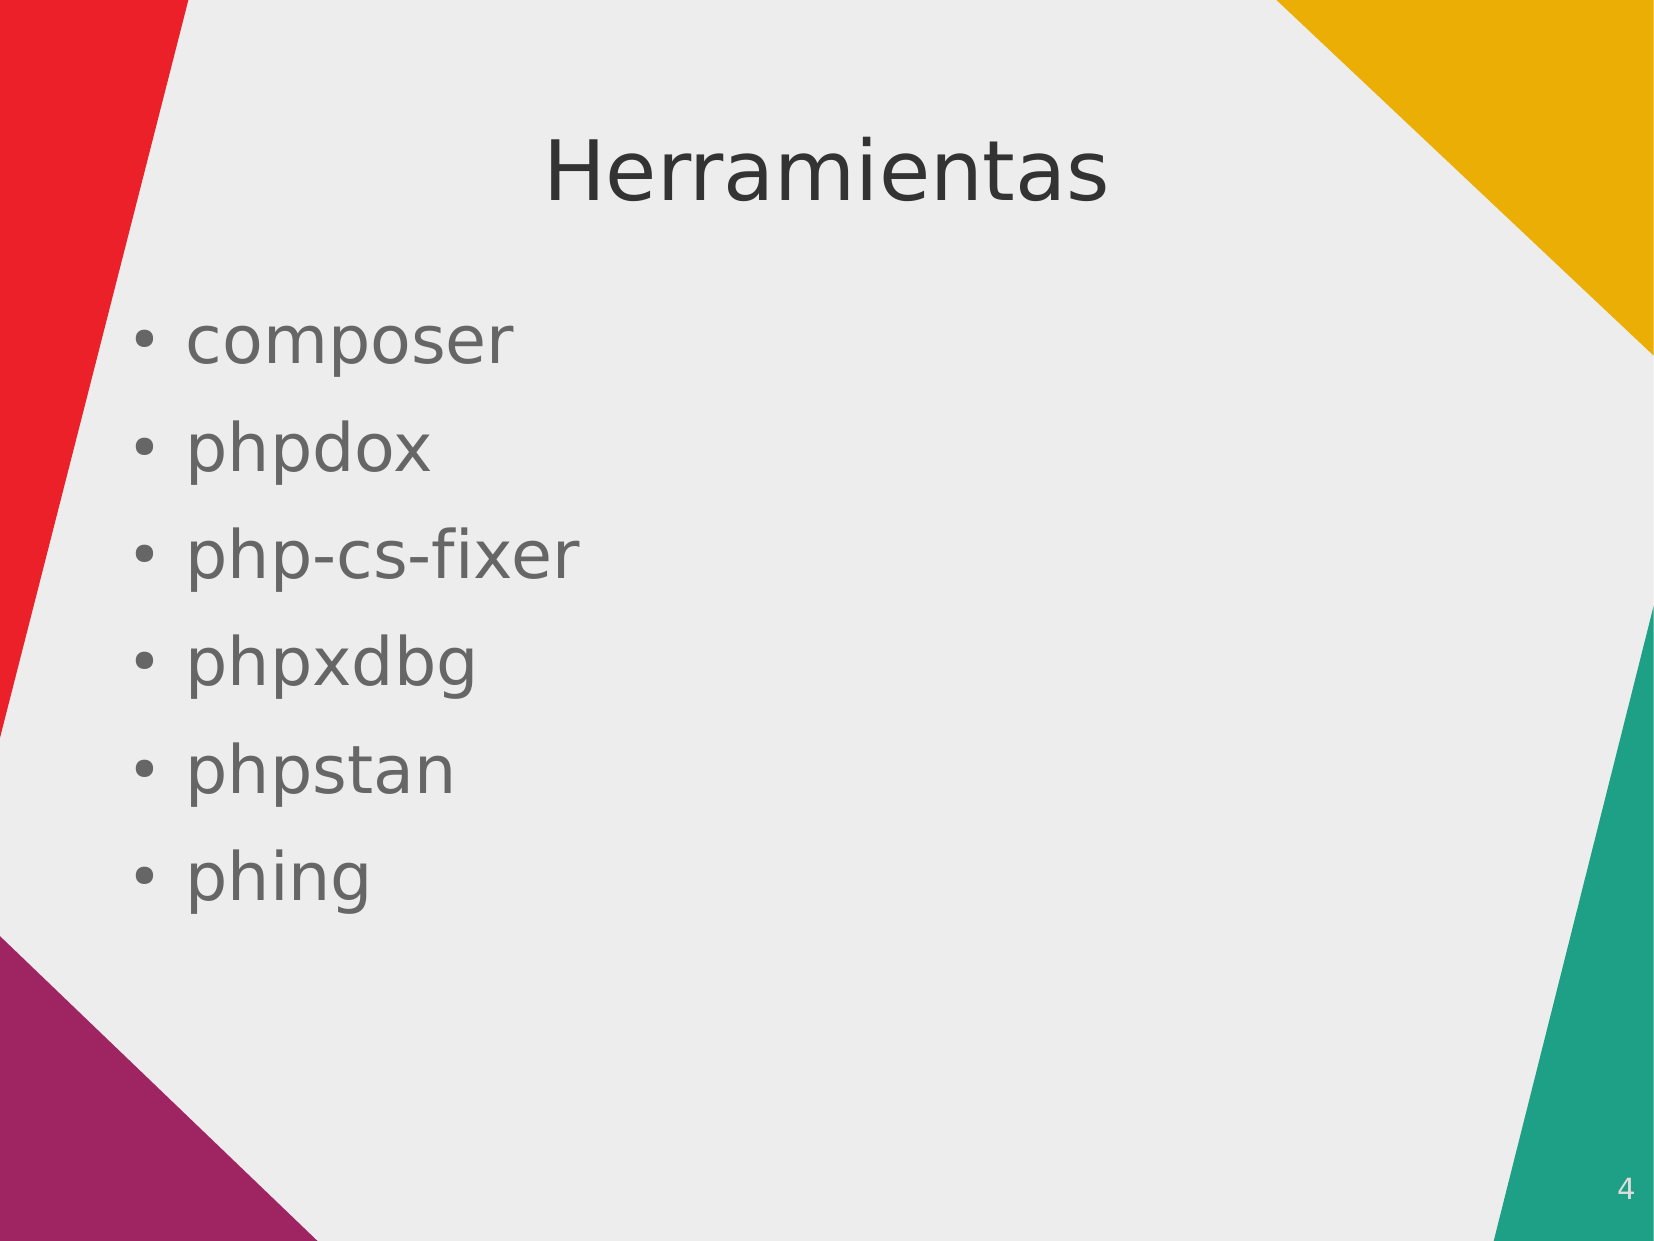

# Herramientas
composer
phpdox
php-cs-fixer
phpxdbg
phpstan
phing
4